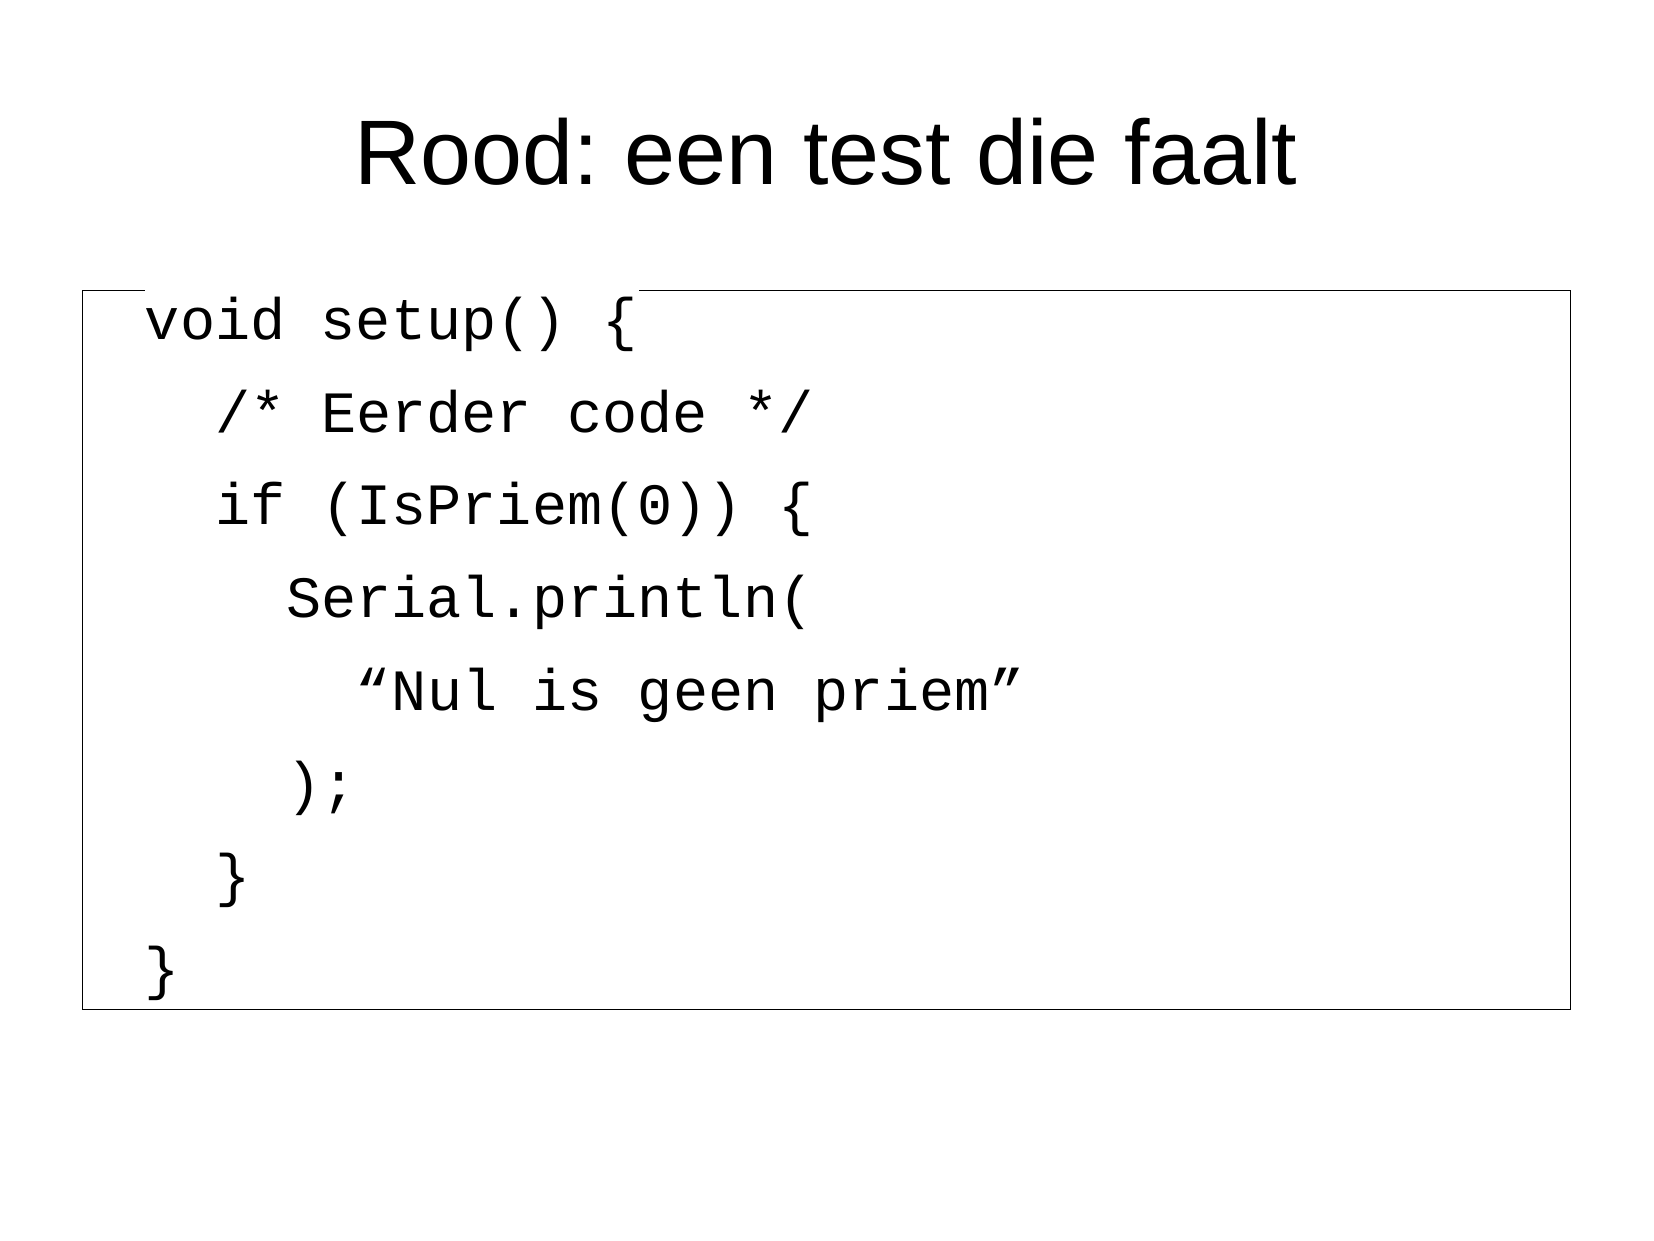

# Rood: een test die faalt
void setup() {
 /* Eerder code */
 if (IsPriem(0)) {
 Serial.println(
 “Nul is geen priem”
 );
 }
}